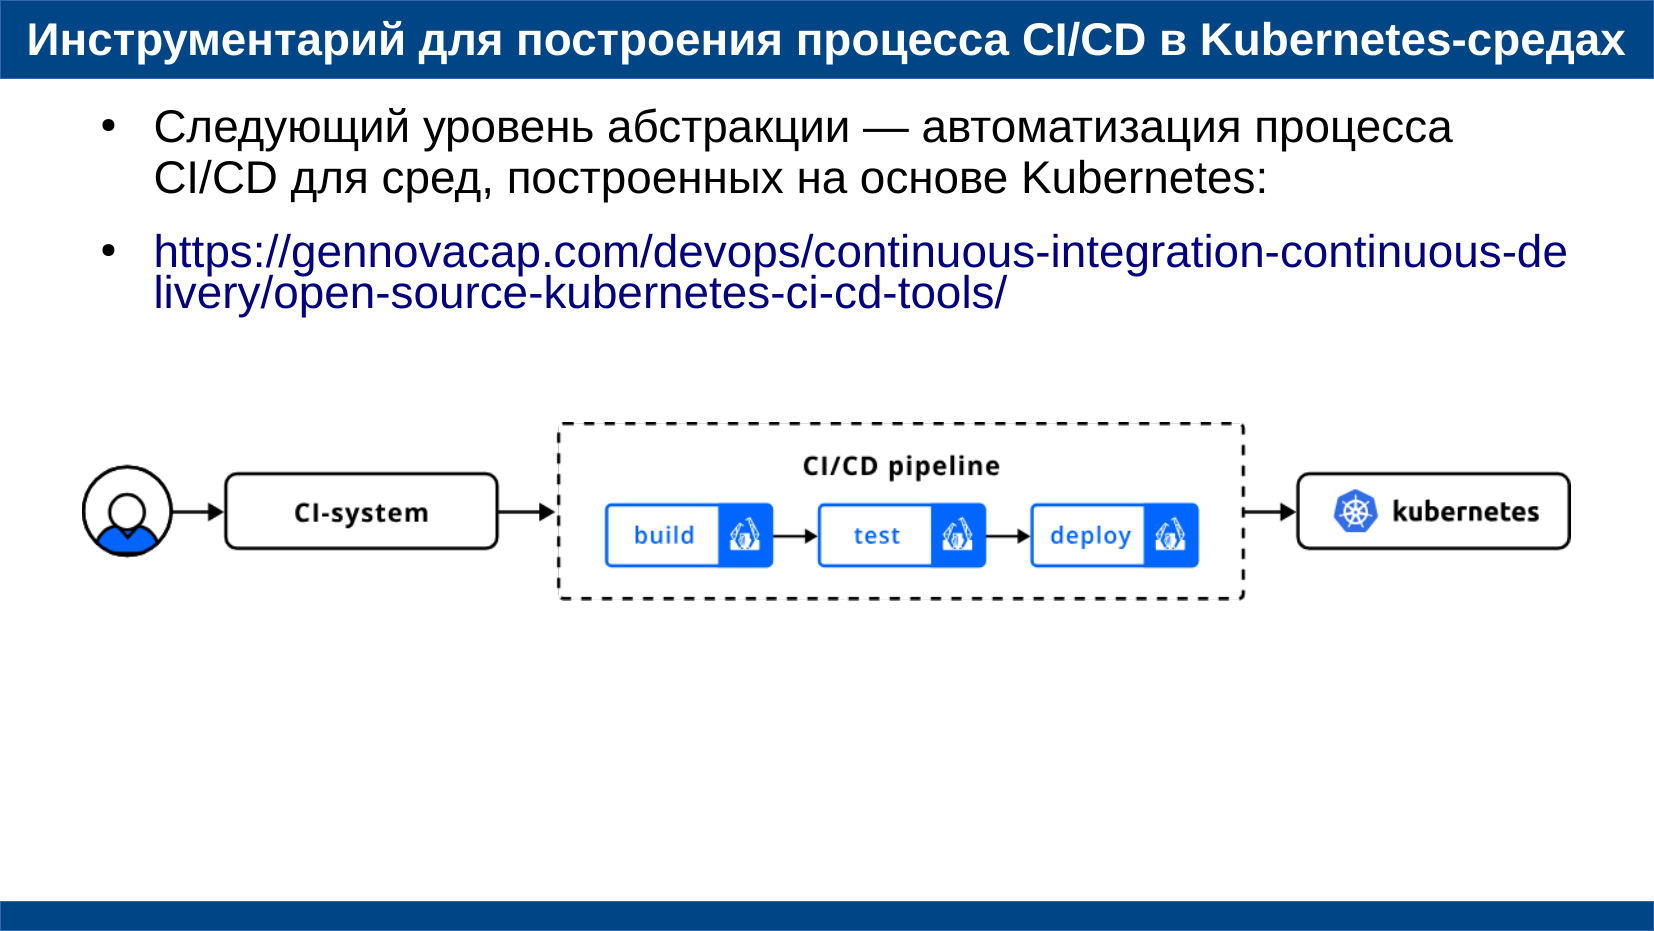

# Инструментарий для построения процесса CI/CD в Kubernetes-средах
Следующий уровень абстракции — автоматизация процесса CI/CD для сред, построенных на основе Kubernetes:
https://gennovacap.com/devops/continuous-integration-continuous-delivery/open-source-kubernetes-ci-cd-tools/